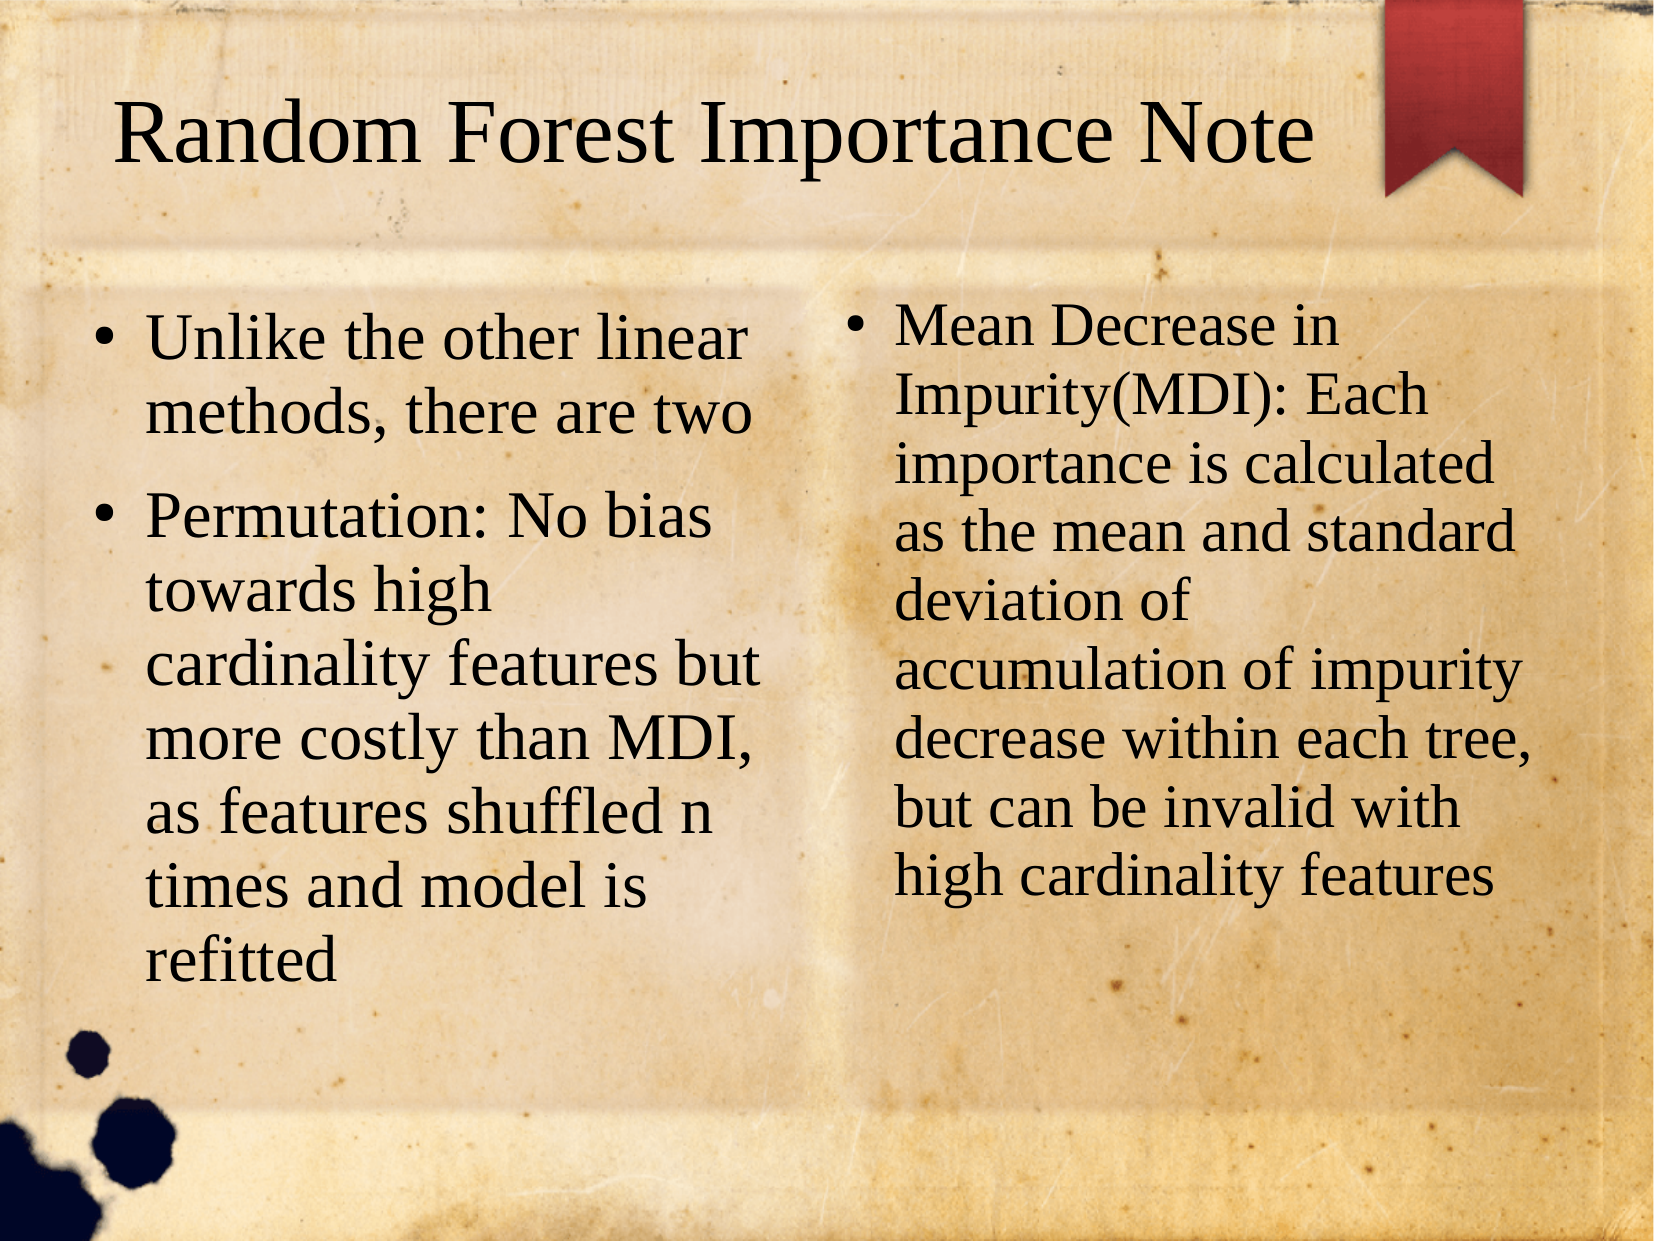

# Random Forest Importance Note
Mean Decrease in Impurity(MDI): Each importance is calculated as the mean and standard deviation of accumulation of impurity decrease within each tree, but can be invalid with high cardinality features
Unlike the other linear methods, there are two
Permutation: No bias towards high cardinality features but more costly than MDI, as features shuffled n times and model is refitted